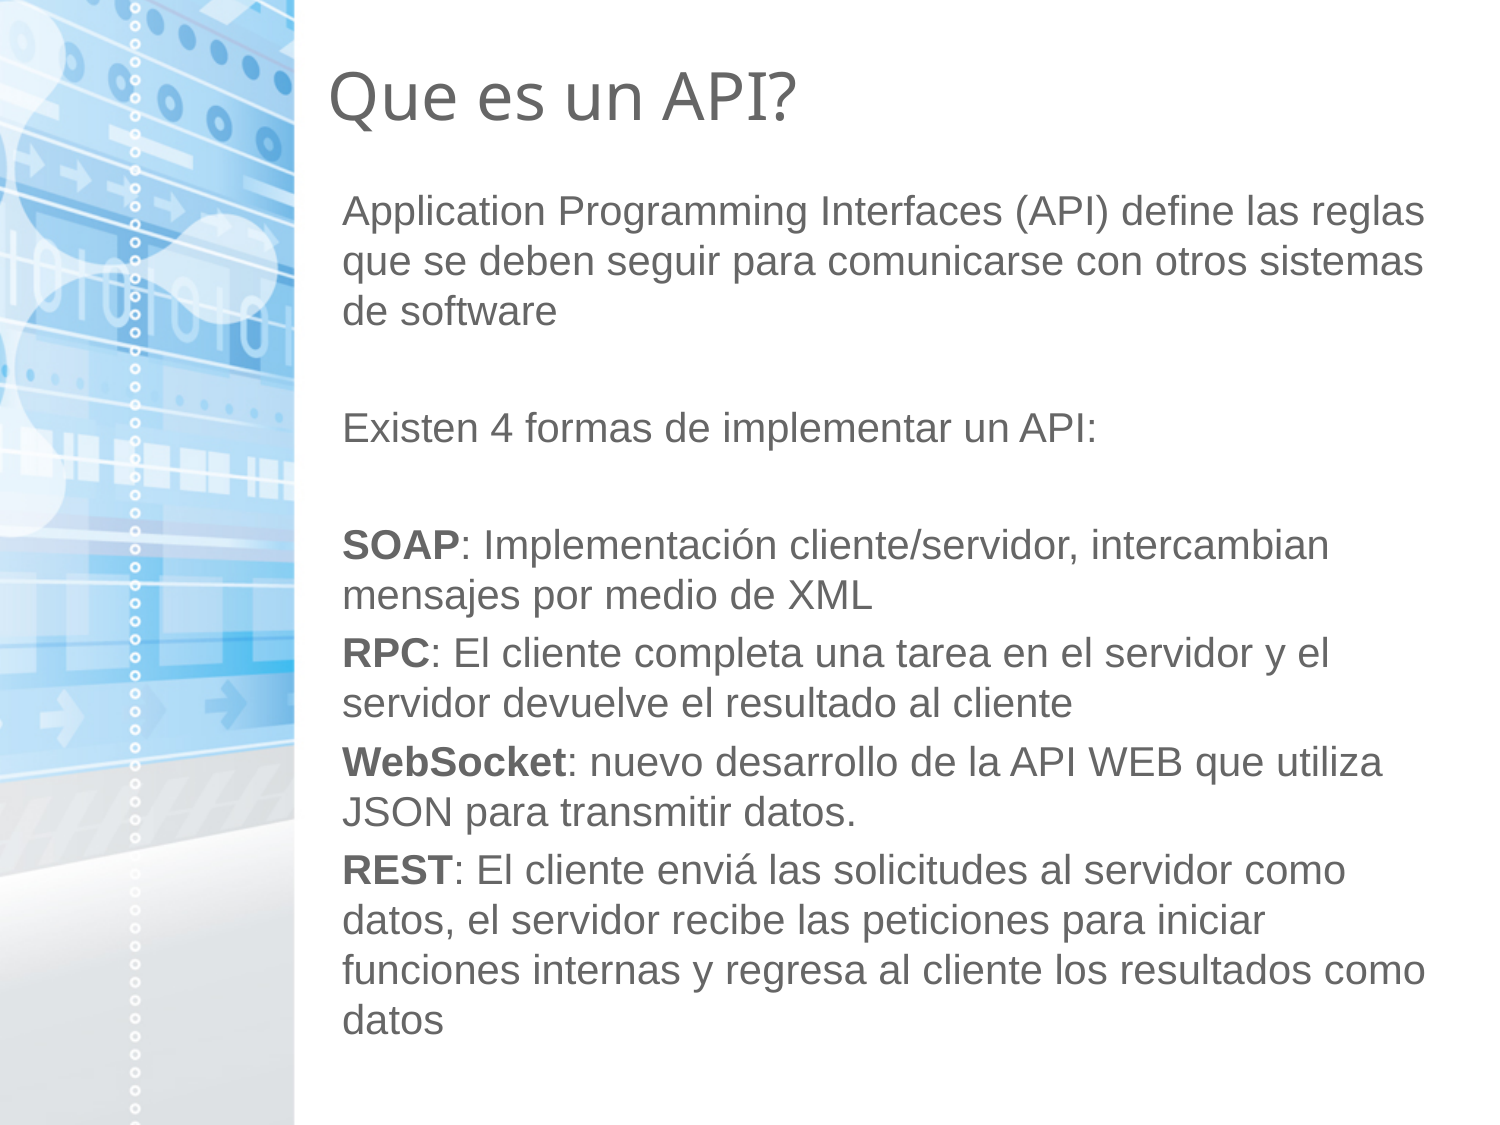

# Que es un API?
Application Programming Interfaces (API) define las reglas que se deben seguir para comunicarse con otros sistemas de software
Existen 4 formas de implementar un API:
SOAP: Implementación cliente/servidor, intercambian mensajes por medio de XML
RPC: El cliente completa una tarea en el servidor y el servidor devuelve el resultado al cliente
WebSocket: nuevo desarrollo de la API WEB que utiliza JSON para transmitir datos.
REST: El cliente enviá las solicitudes al servidor como datos, el servidor recibe las peticiones para iniciar funciones internas y regresa al cliente los resultados como datos